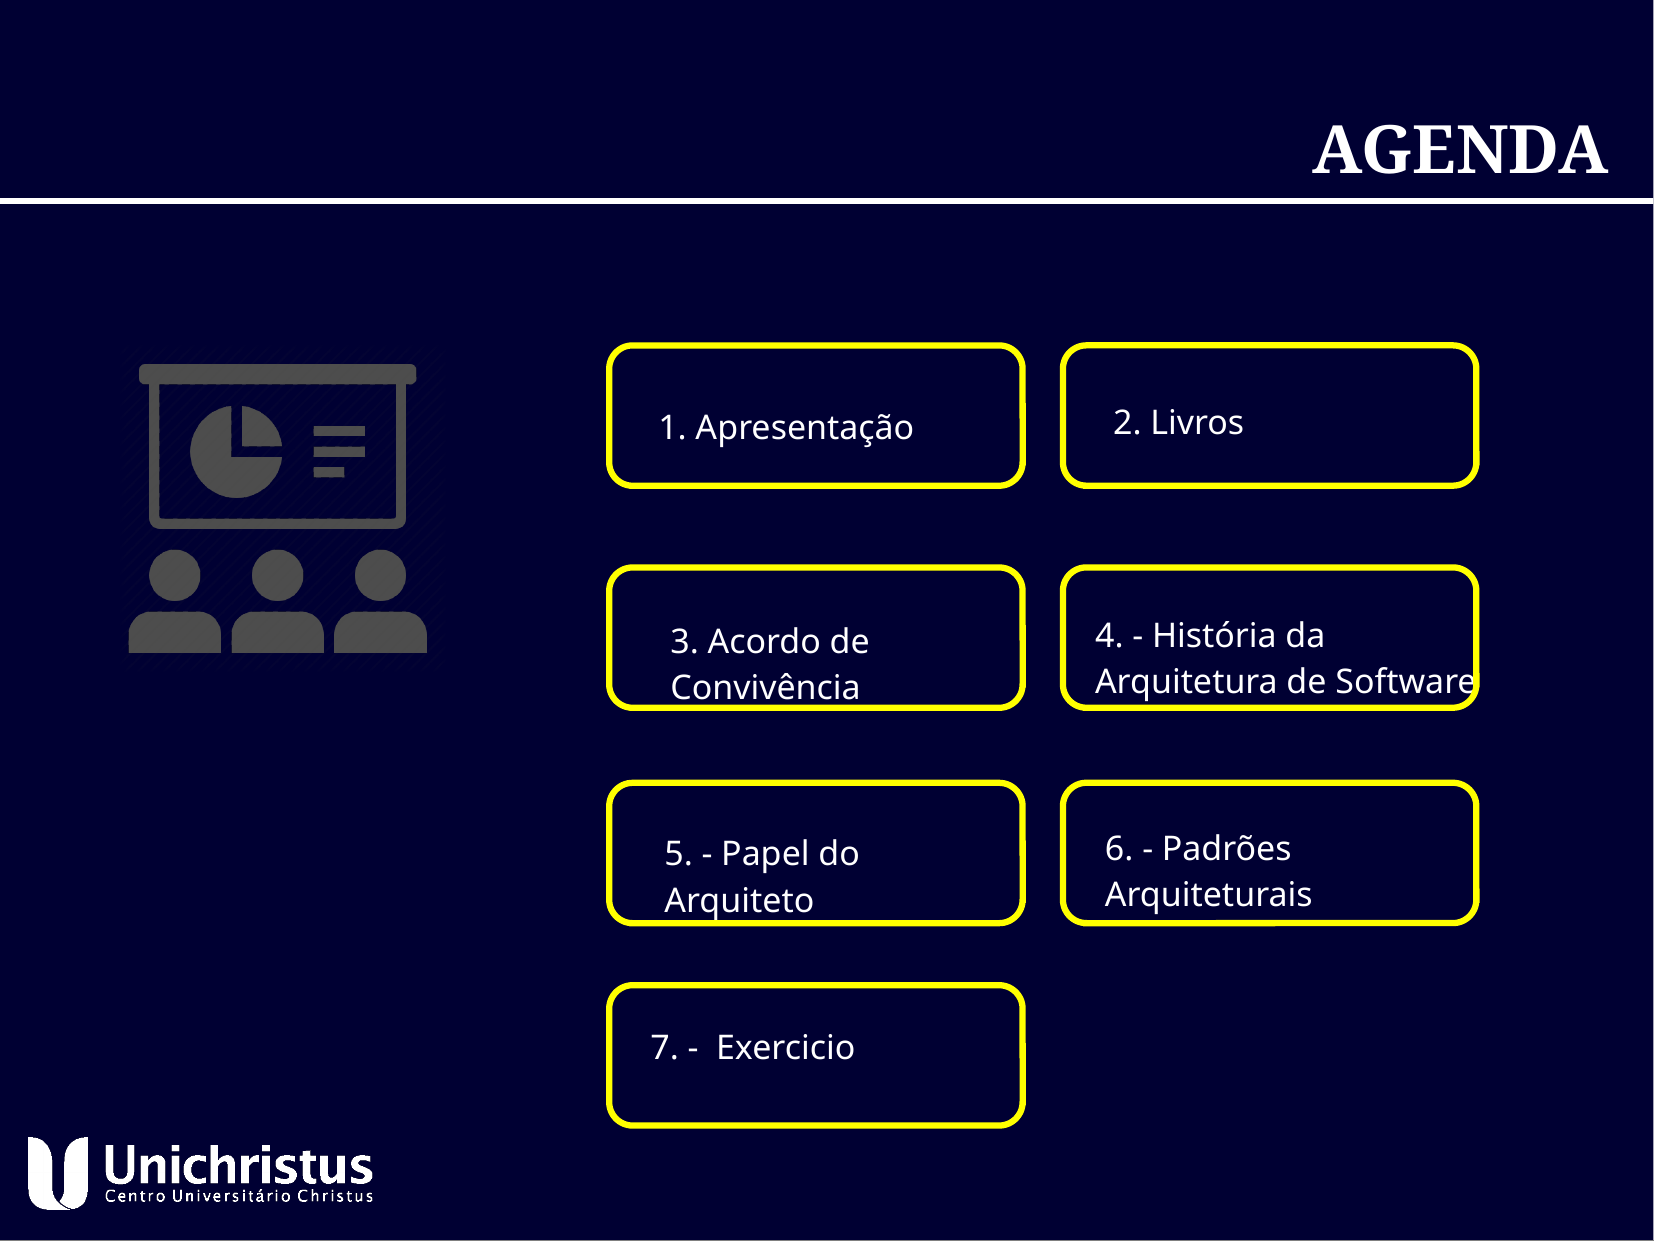

AGENDA
2. Livros
1. Apresentação
4. - História da Arquitetura de Software
3. Acordo de Convivência
6. - Padrões Arquiteturais
5. - Papel do Arquiteto
7. - Exercicio